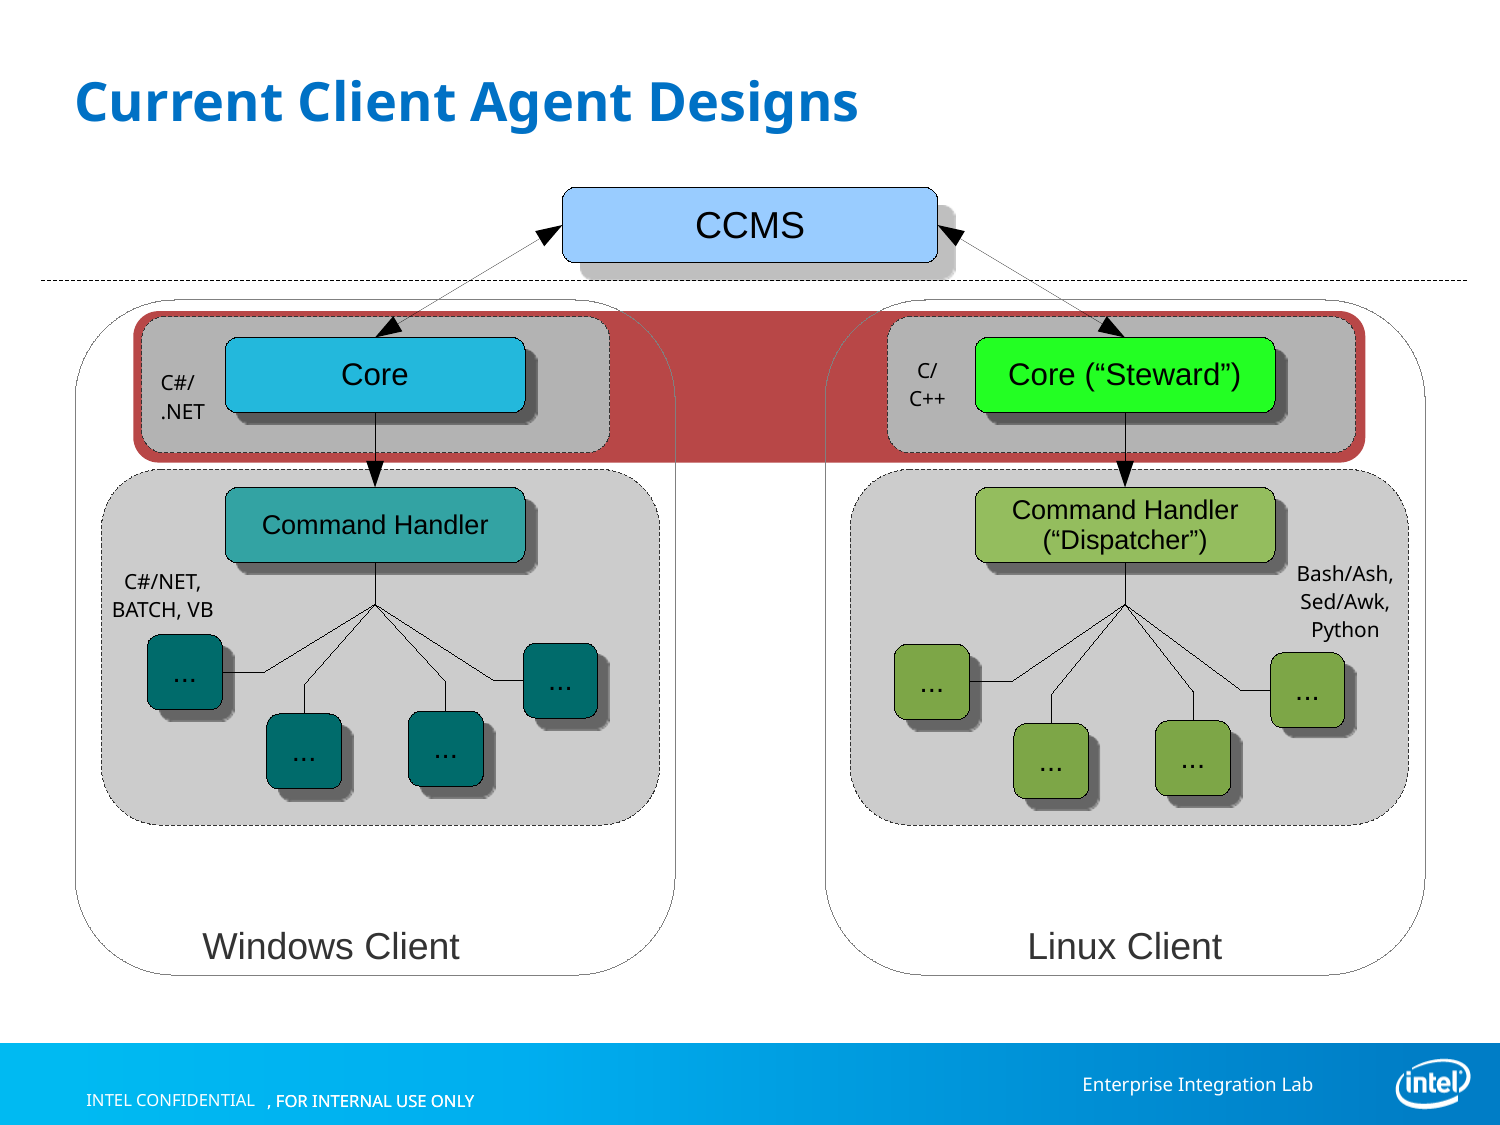

# Current Client Agent Designs
CCMS
Core
Core (“Steward”)
C/
C++
C#/
.NET
Command Handler
Command Handler
(“Dispatcher”)
Bash/Ash,
Sed/Awk,
Python
C#/NET,
BATCH, VB
...
...
...
...
...
...
...
...
Windows Client
Linux Client